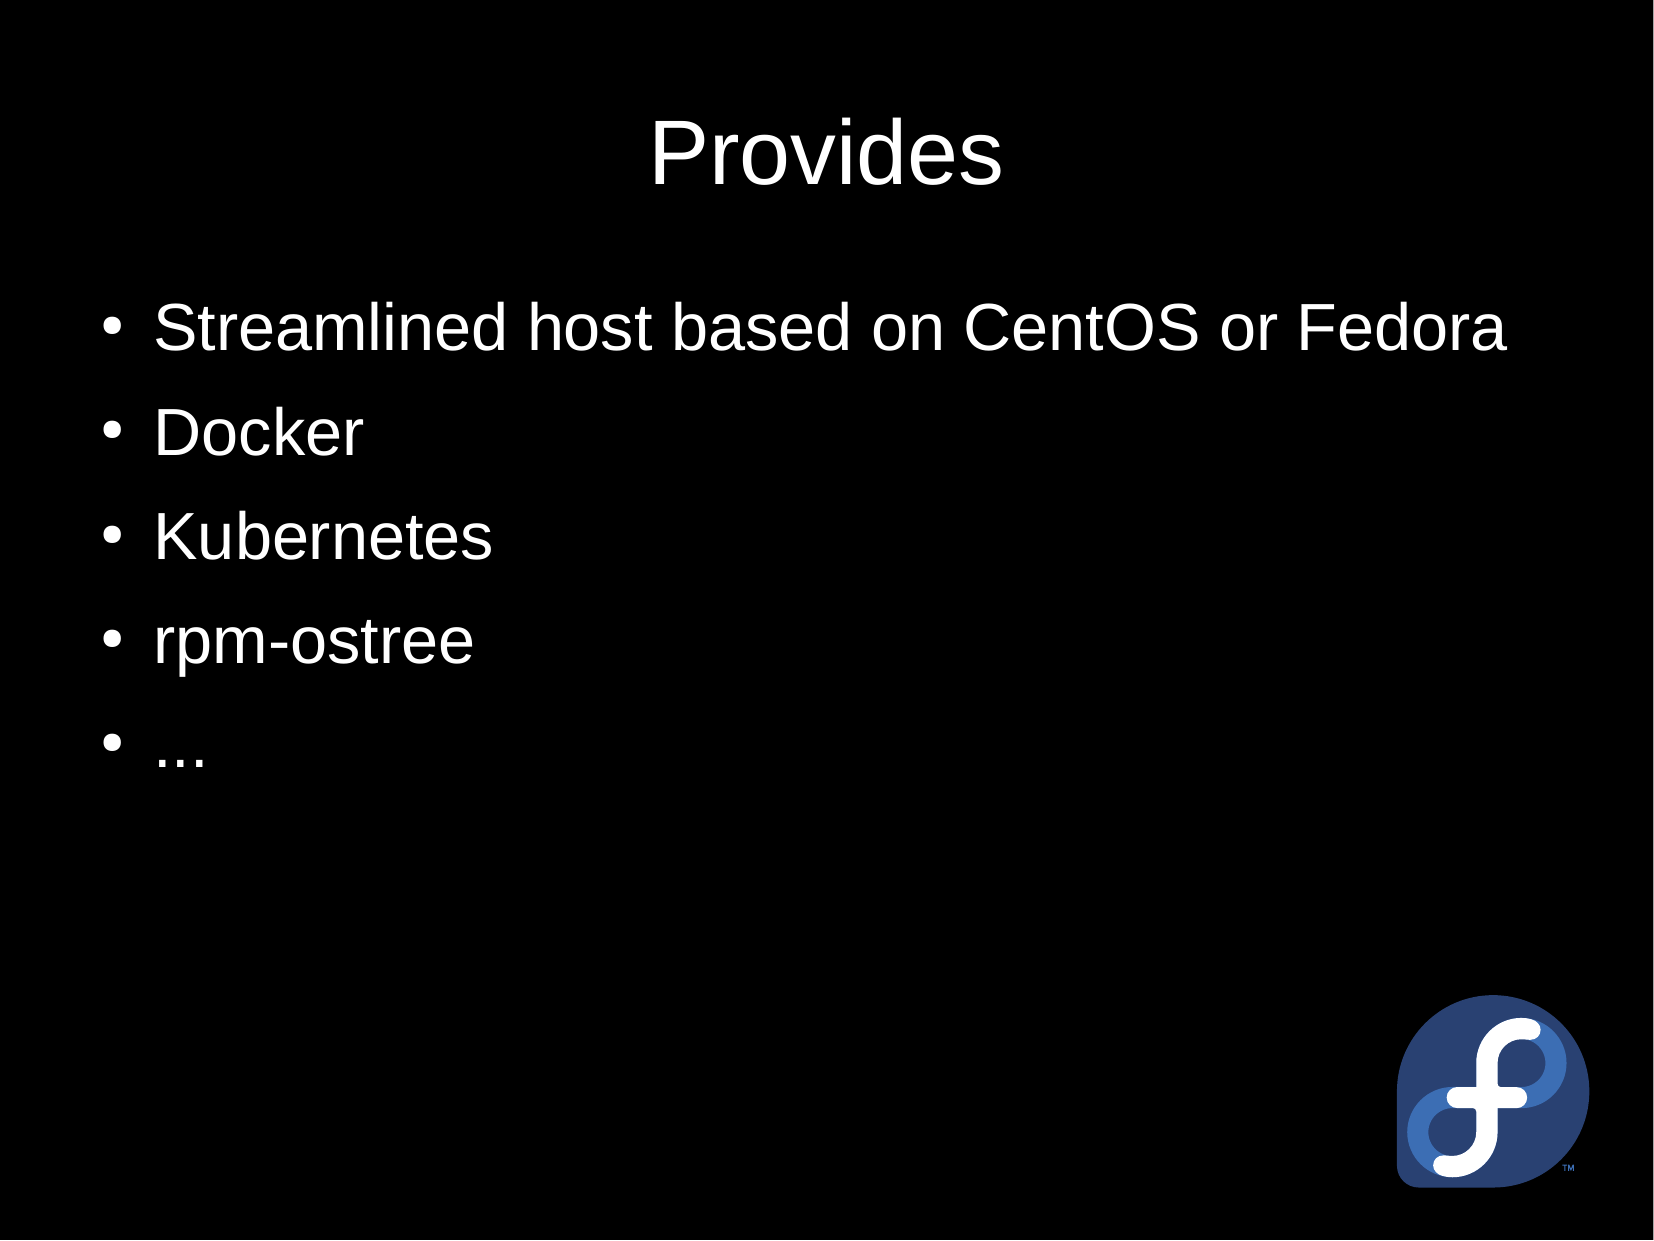

# Provides
Streamlined host based on CentOS or Fedora
Docker
Kubernetes
rpm-ostree
...